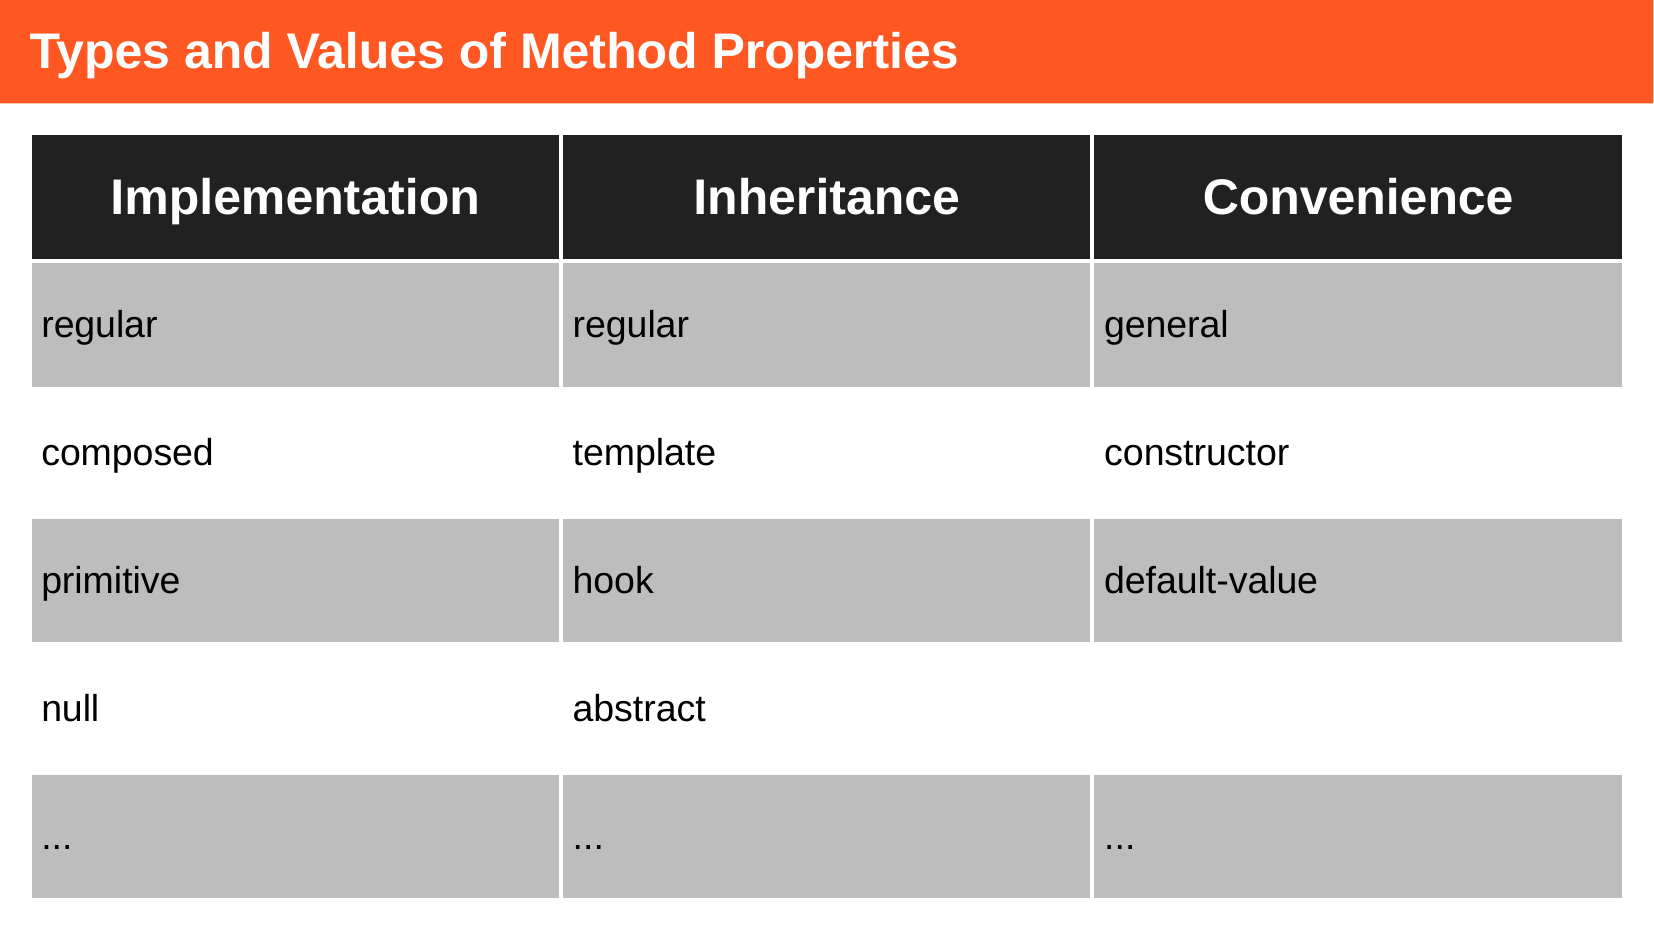

# Types and Values of Method Properties
| Implementation | Inheritance | Convenience |
| --- | --- | --- |
| regular | regular | general |
| composed | template | constructor |
| primitive | hook | default-value |
| null | abstract | |
| ... | ... | ... |
Advanced Design and Programming
36
© 2022 Dirk Riehle - Some Rights Reserved